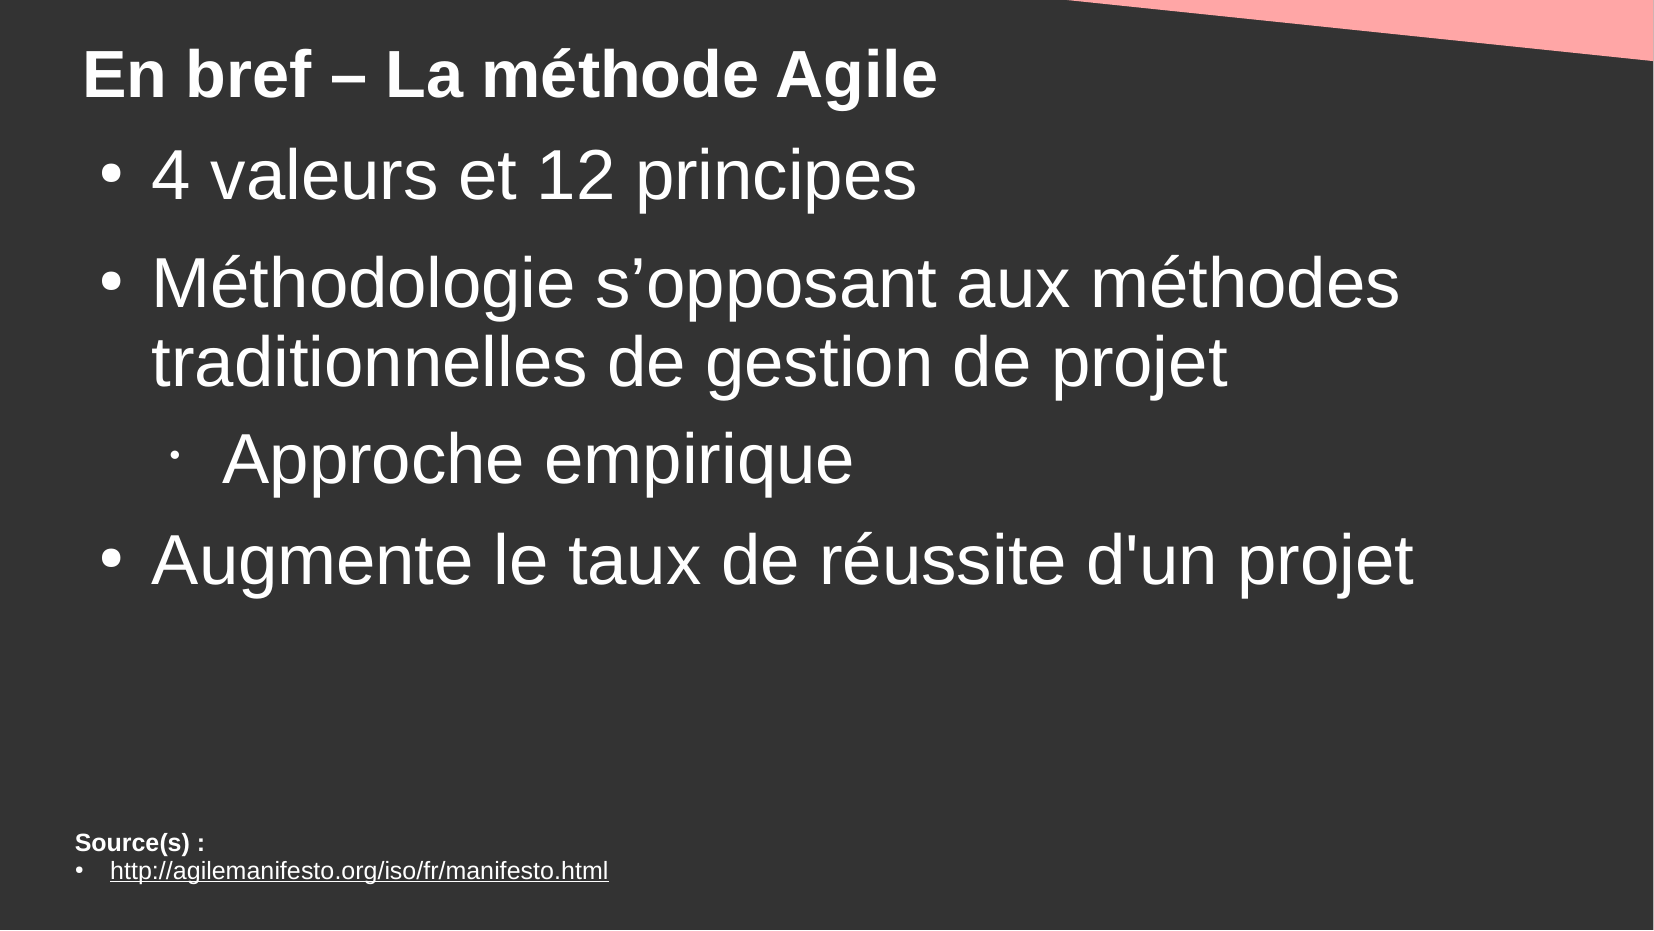

# En bref – La méthode Agile
4 valeurs et 12 principes
Méthodologie s’opposant aux méthodes traditionnelles de gestion de projet
Approche empirique
Augmente le taux de réussite d'un projet
Source(s) :
http://agilemanifesto.org/iso/fr/manifesto.html